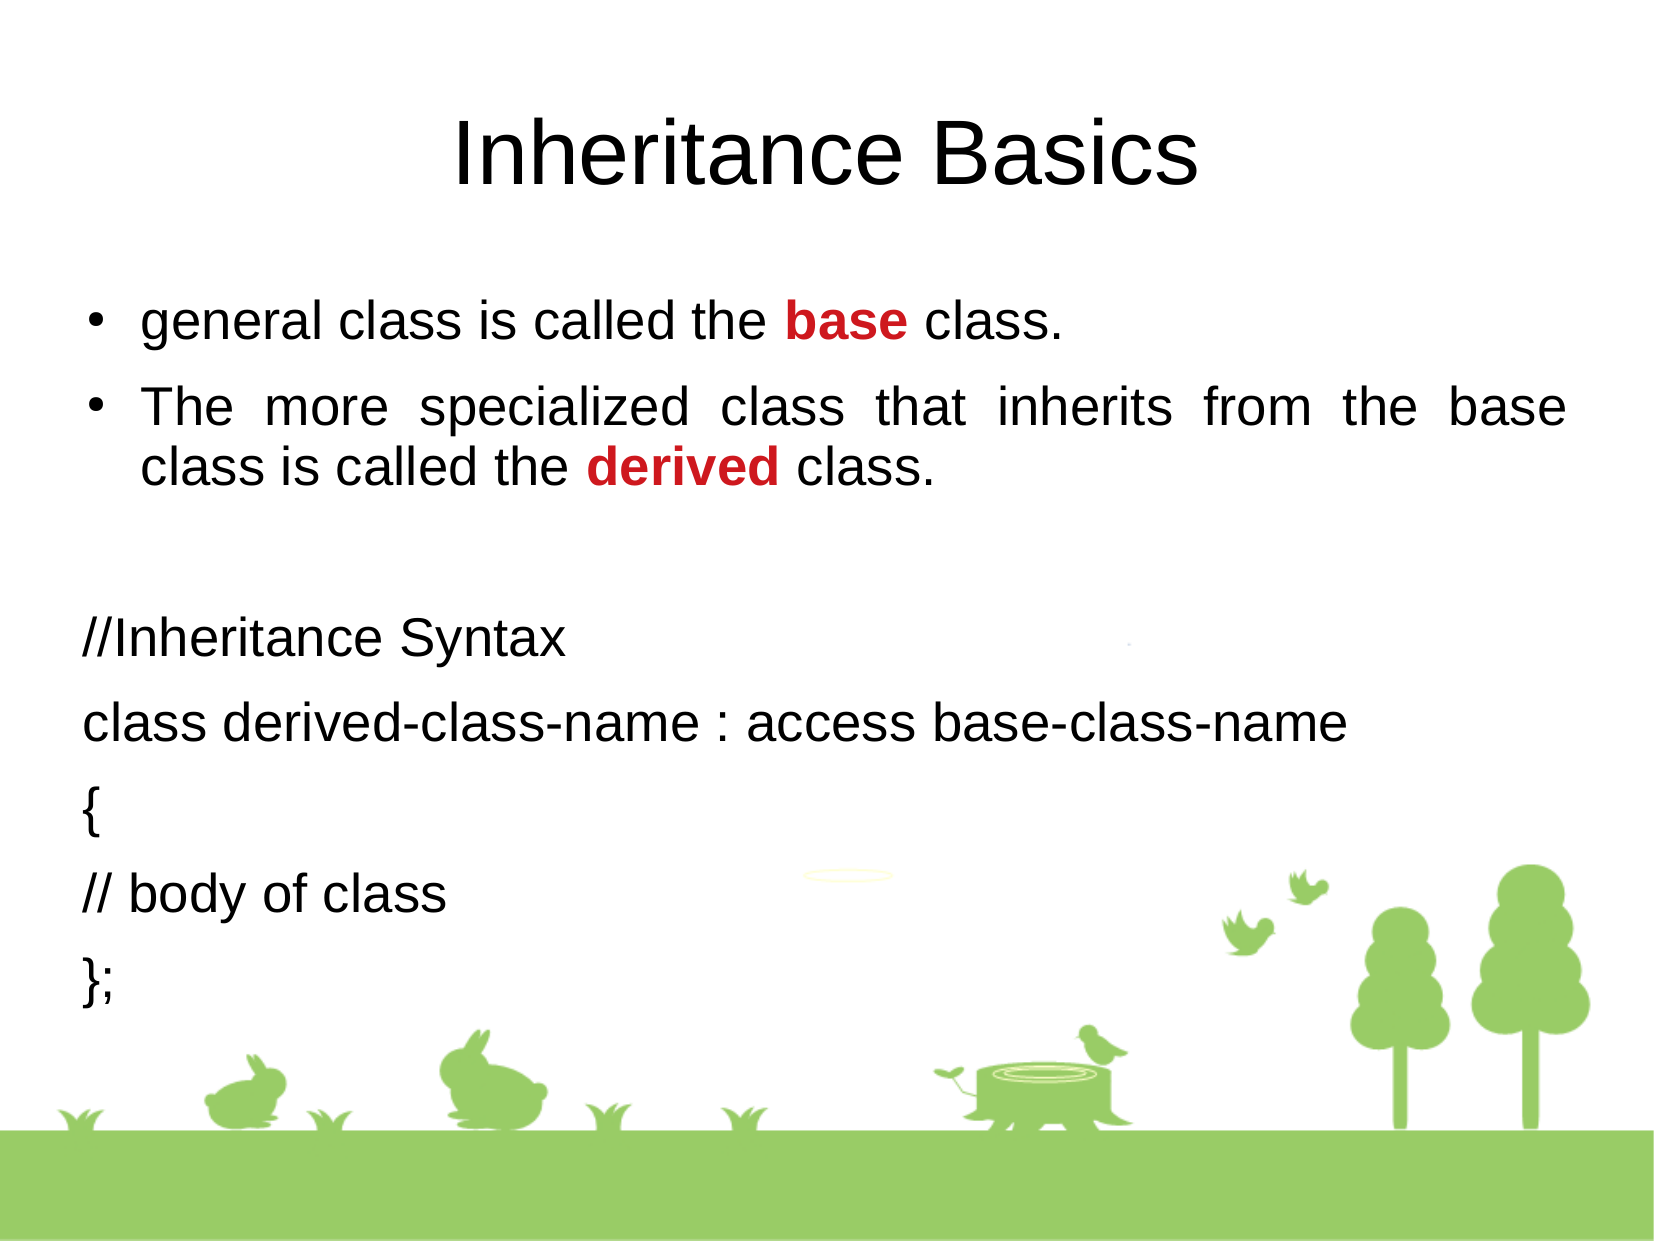

# Inheritance Basics
general class is called the base class.
The more specialized class that inherits from the base class is called the derived class.
//Inheritance Syntax
class derived-class-name : access base-class-name
{
// body of class
};